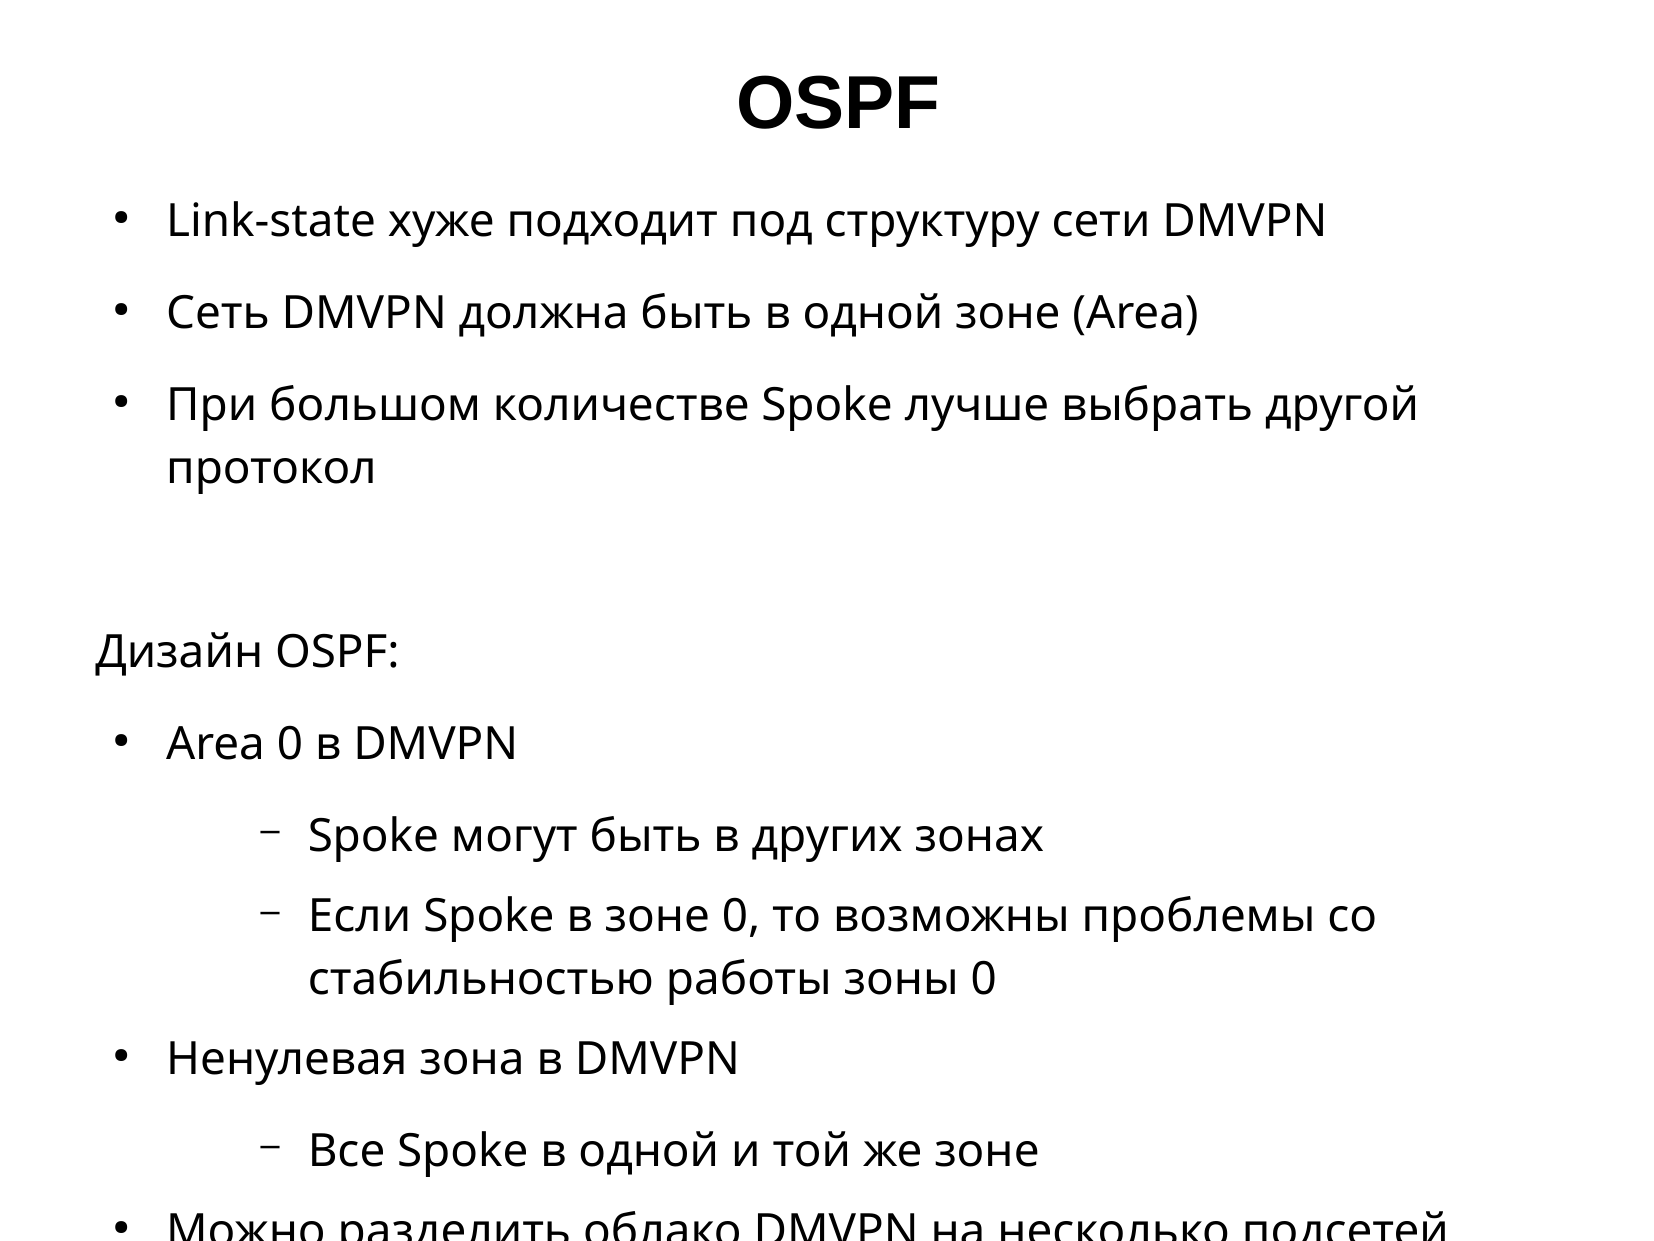

OSPF
# Link-state хуже подходит под структуру сети DMVPN
Сеть DMVPN должна быть в одной зоне (Area)
При большом количестве Spoke лучше выбрать другой протокол
Дизайн OSPF:
Area 0 в DMVPN
Spoke могут быть в других зонах
Если Spoke в зоне 0, то возможны проблемы со стабильностью работы зоны 0
Ненулевая зона в DMVPN
Все Spoke в одной и той же зоне
Можно разделить облако DMVPN на несколько подсетей
Усложняет дизайн OSPF и DMVPN